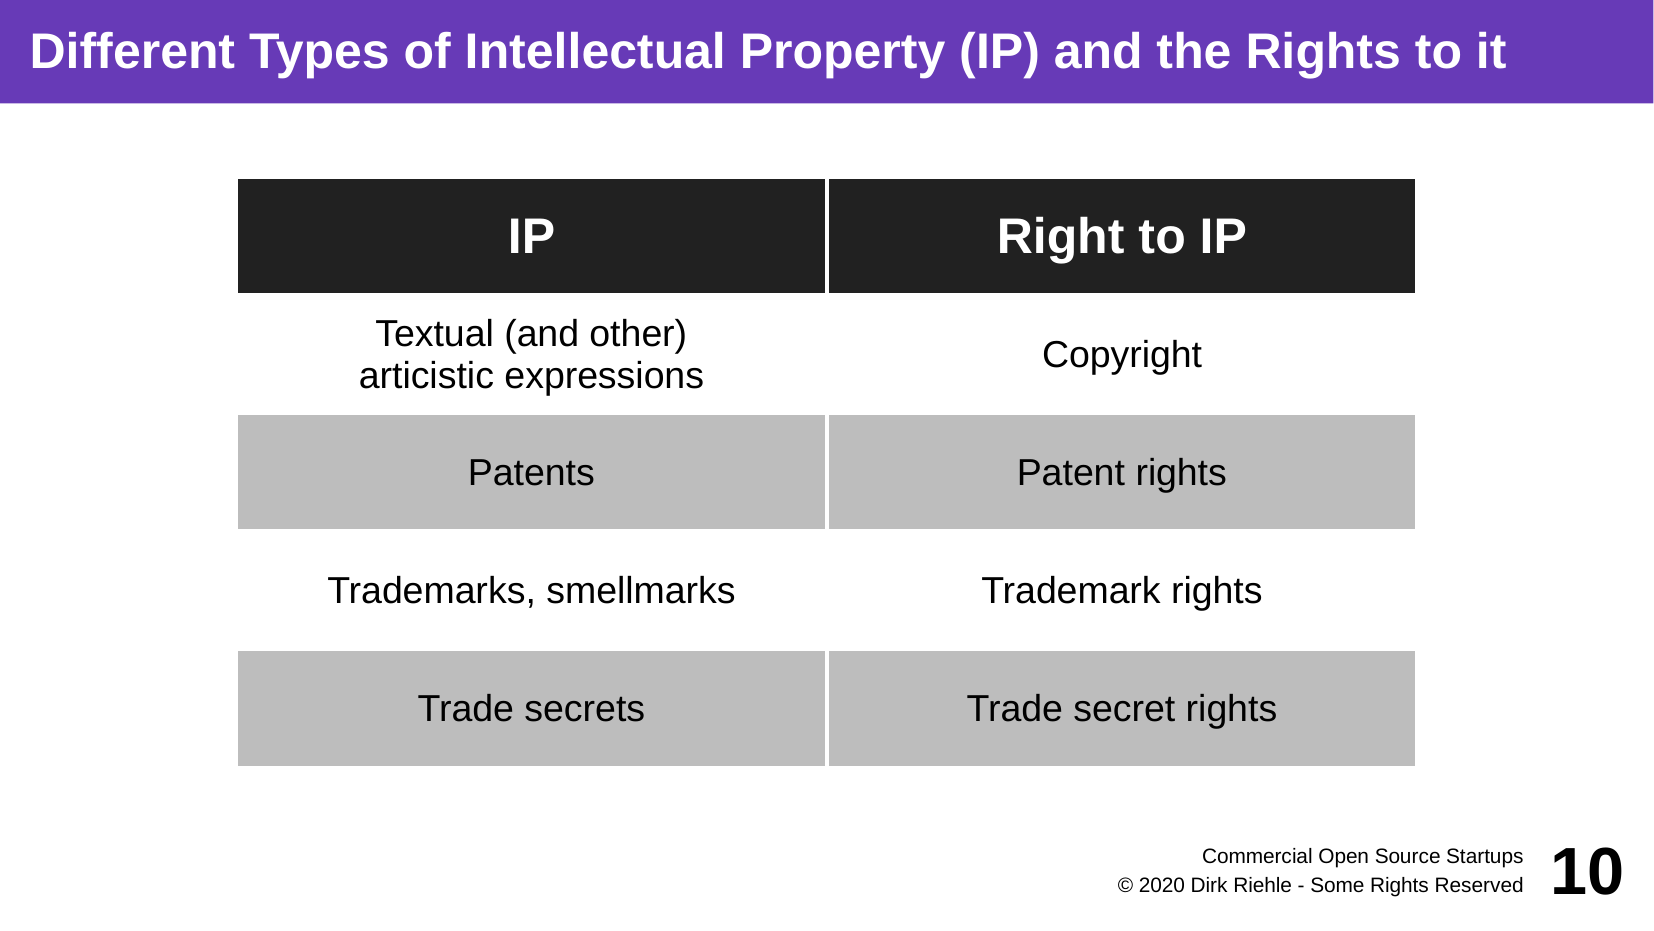

# Different Types of Intellectual Property (IP) and the Rights to it
| IP | Right to IP |
| --- | --- |
| Textual (and other) articistic expressions | Copyright |
| Patents | Patent rights |
| Trademarks, smellmarks | Trademark rights |
| Trade secrets | Trade secret rights |
Commercial Open Source Startups
10
© 2020 Dirk Riehle - Some Rights Reserved